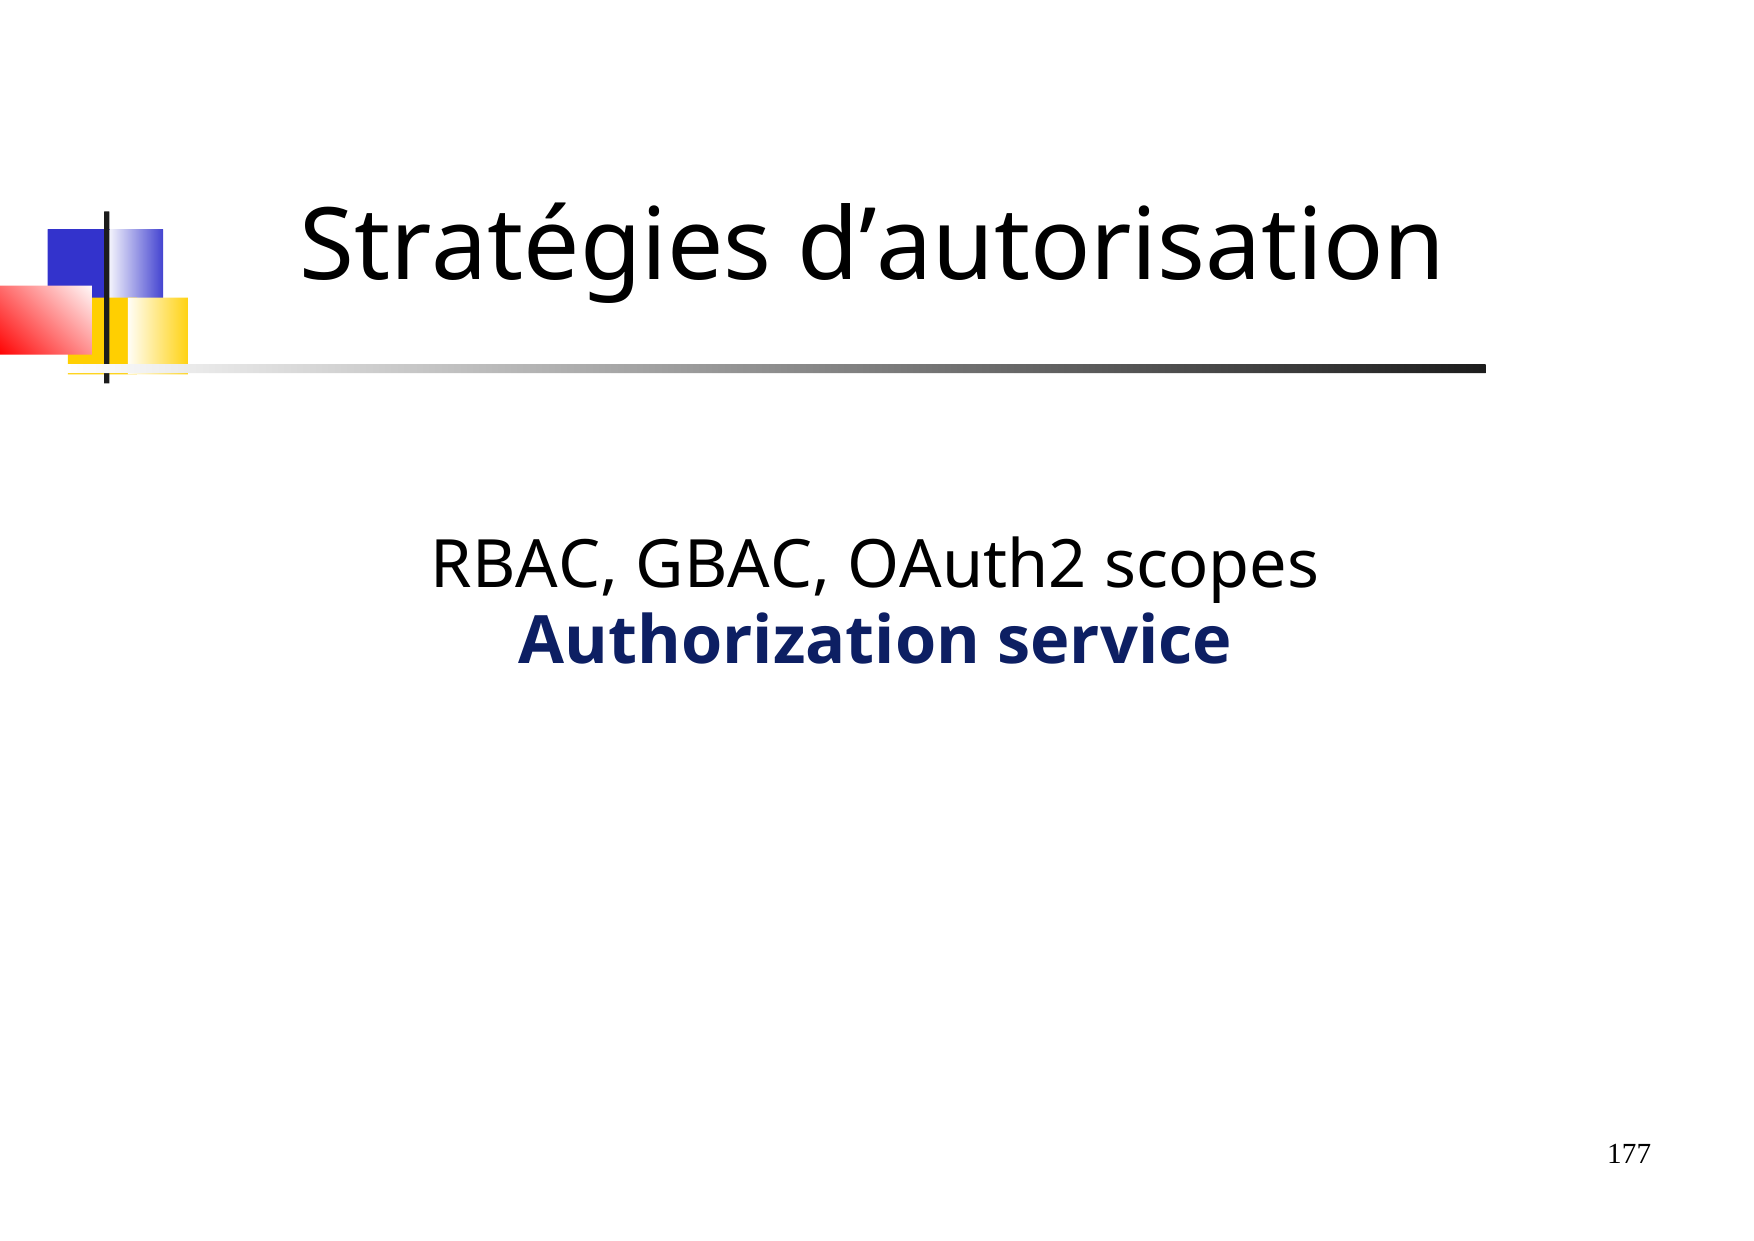

# Stratégies d’autorisation
RBAC, GBAC, OAuth2 scopes
Authorization service